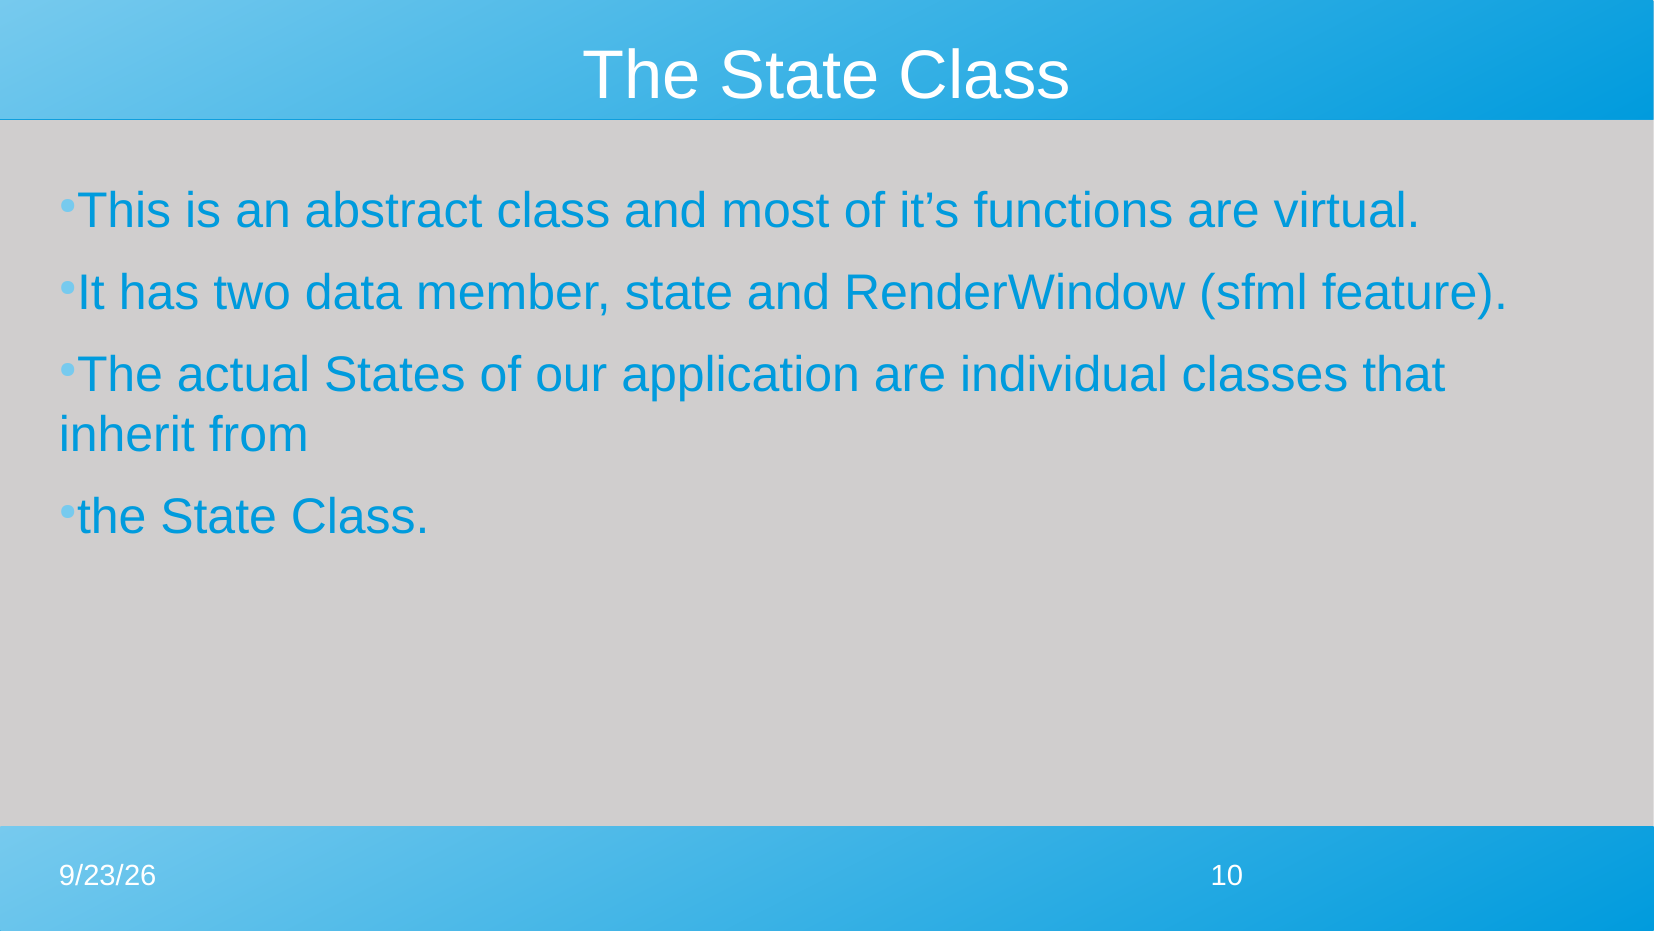

# The State Class
This is an abstract class and most of it’s functions are virtual.
It has two data member, state and RenderWindow (sfml feature).
The actual States of our application are individual classes that inherit from
the State Class.